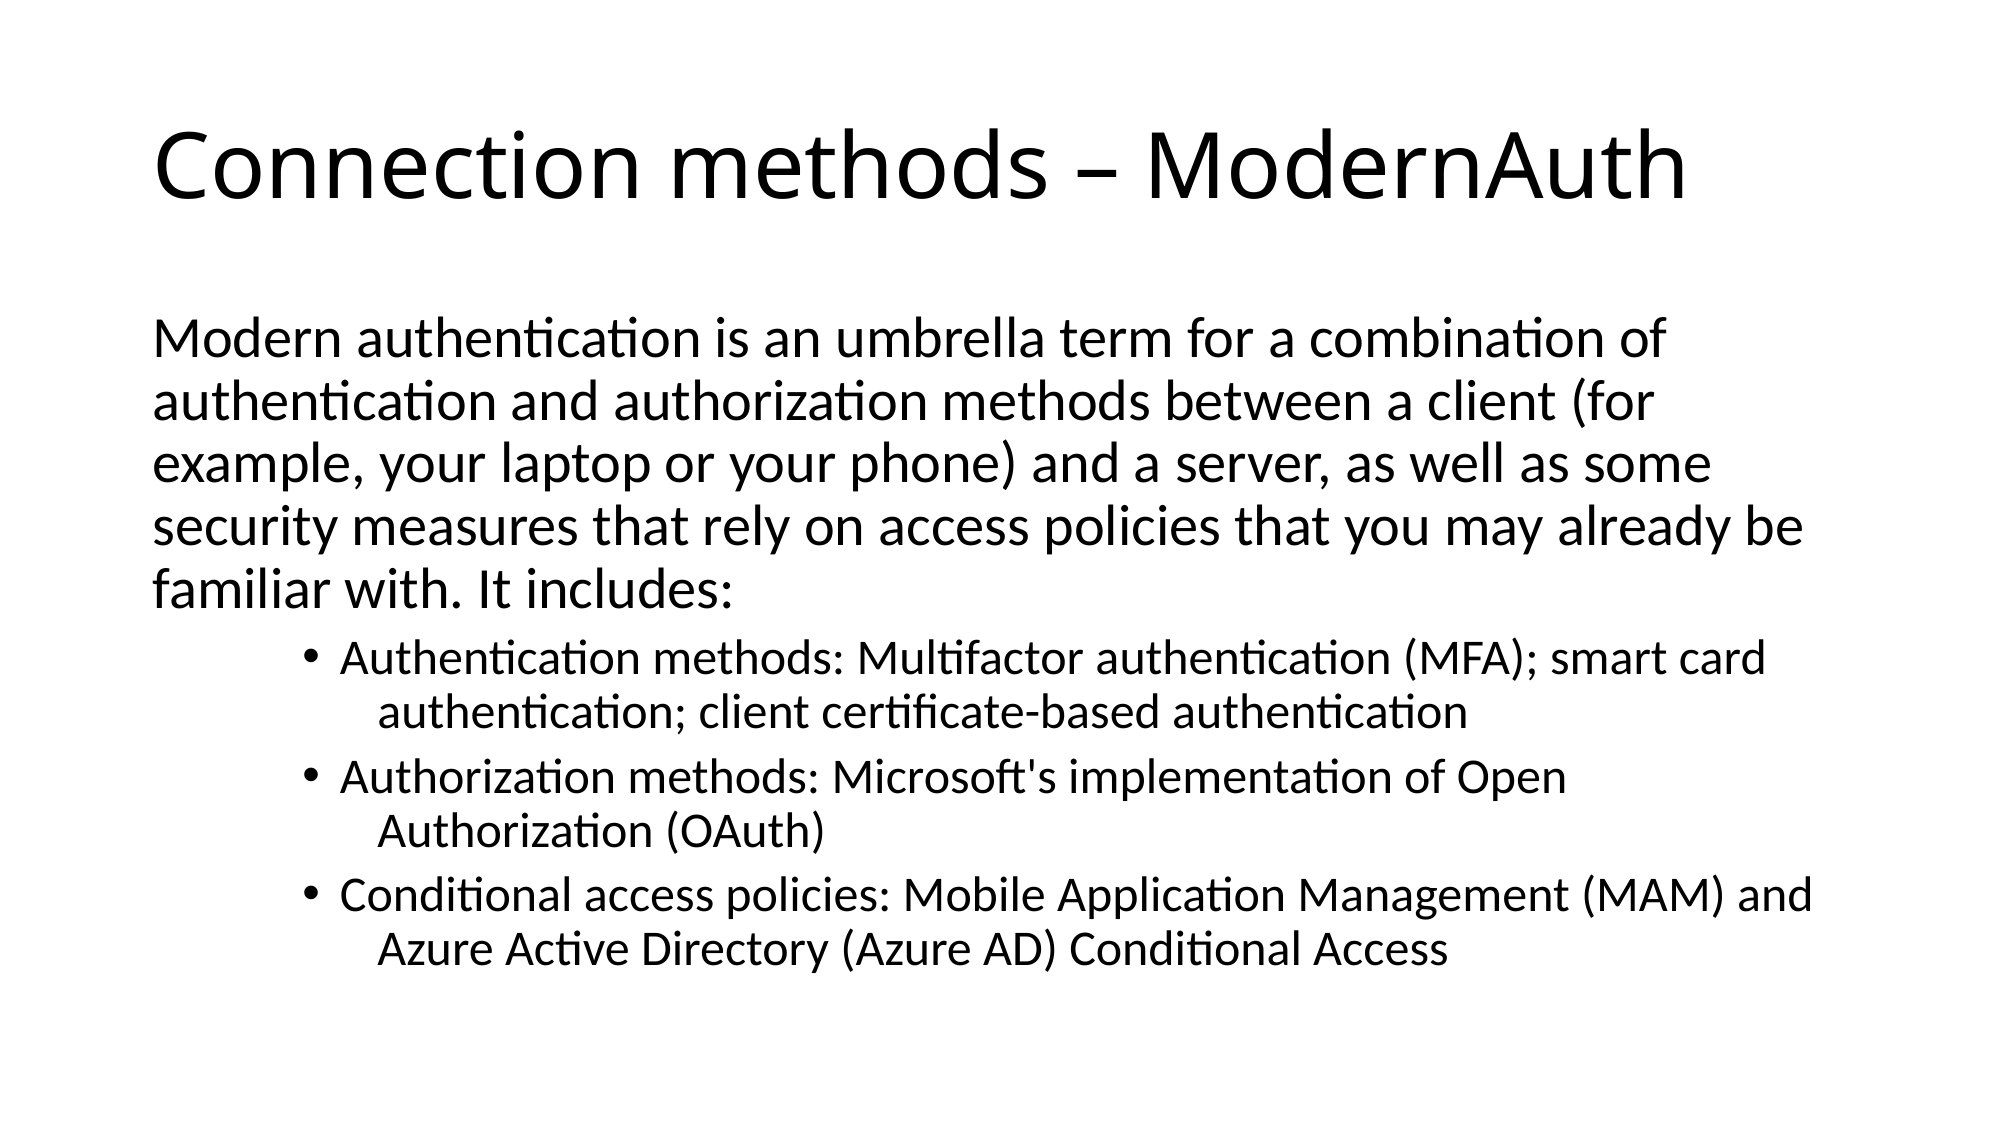

# Connection methods – ModernAuth
Modern authentication is an umbrella term for a combination of authentication and authorization methods between a client (for example, your laptop or your phone) and a server, as well as some security measures that rely on access policies that you may already be familiar with. It includes:
Authentication methods: Multifactor authentication (MFA); smart card authentication; client certificate-based authentication
Authorization methods: Microsoft's implementation of Open Authorization (OAuth)
Conditional access policies: Mobile Application Management (MAM) and Azure Active Directory (Azure AD) Conditional Access